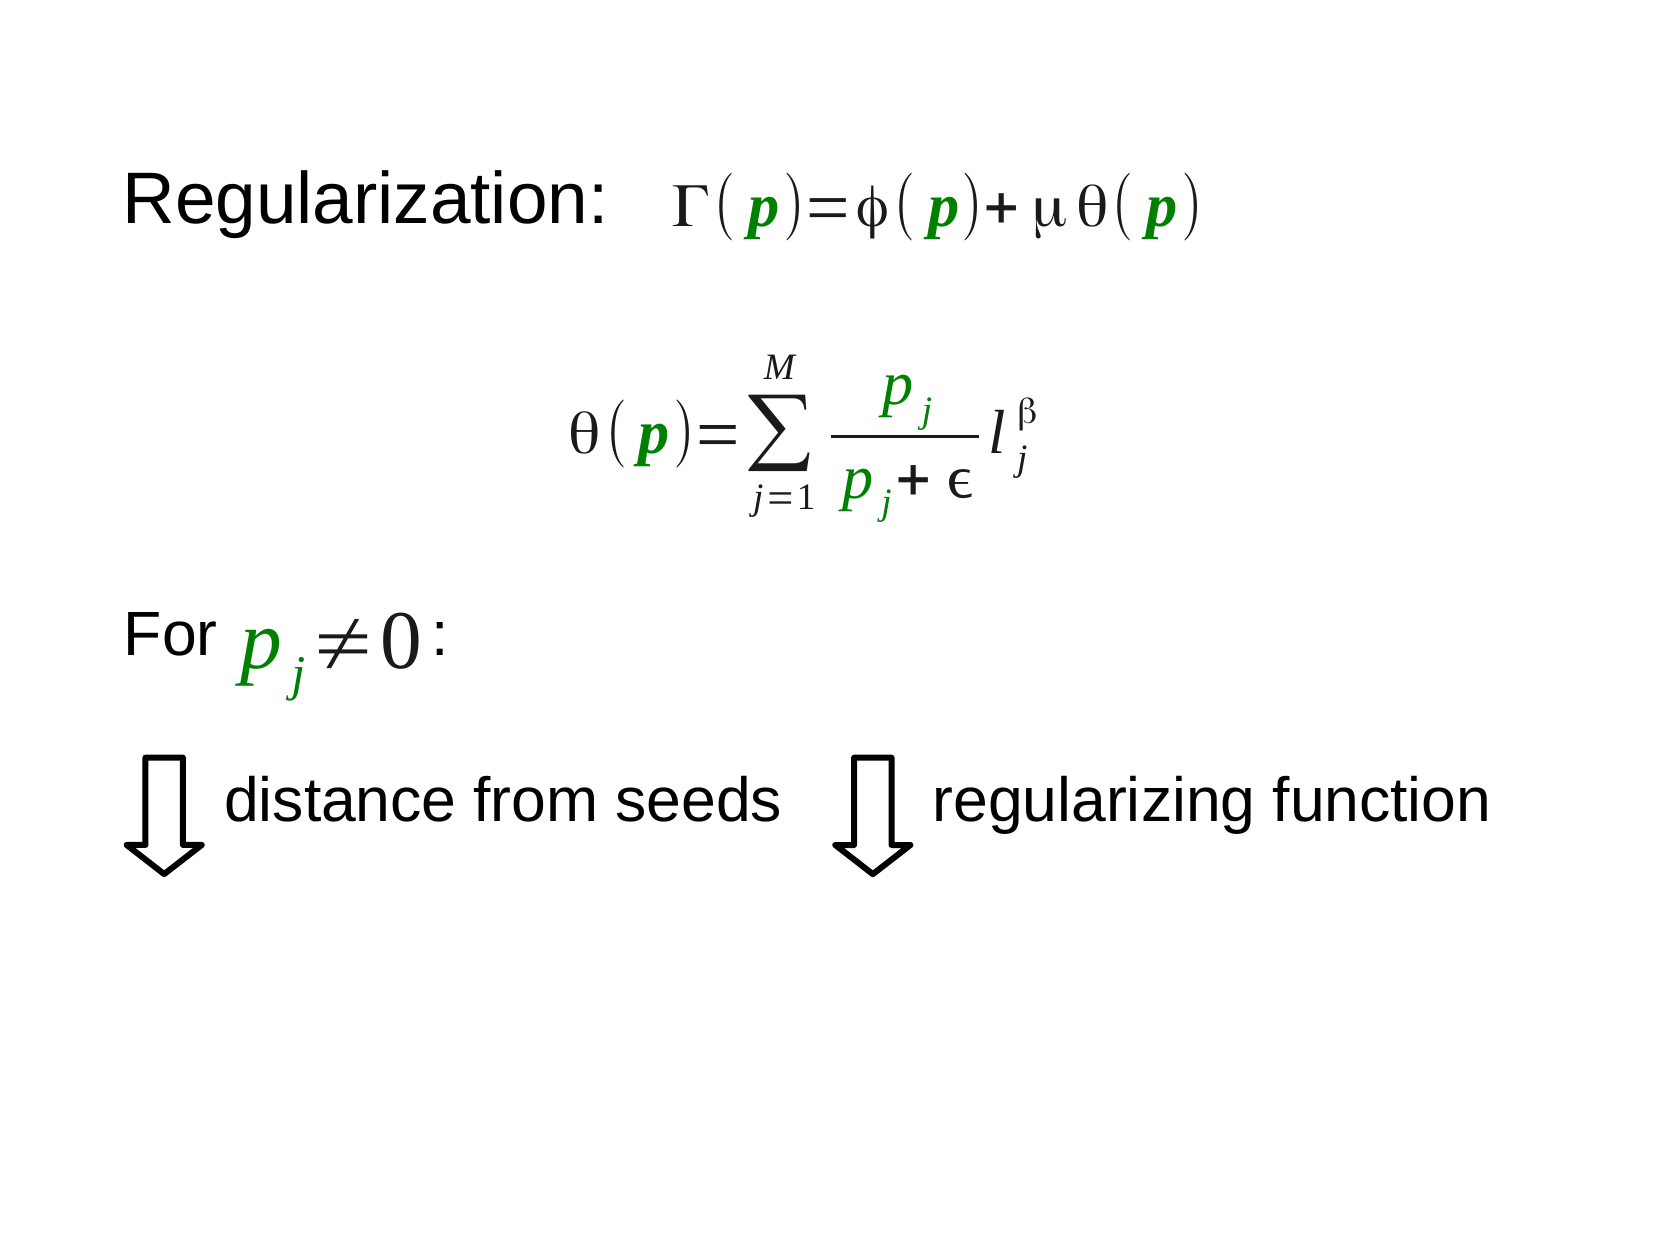

Regularization:
For
:
distance from seeds
regularizing function